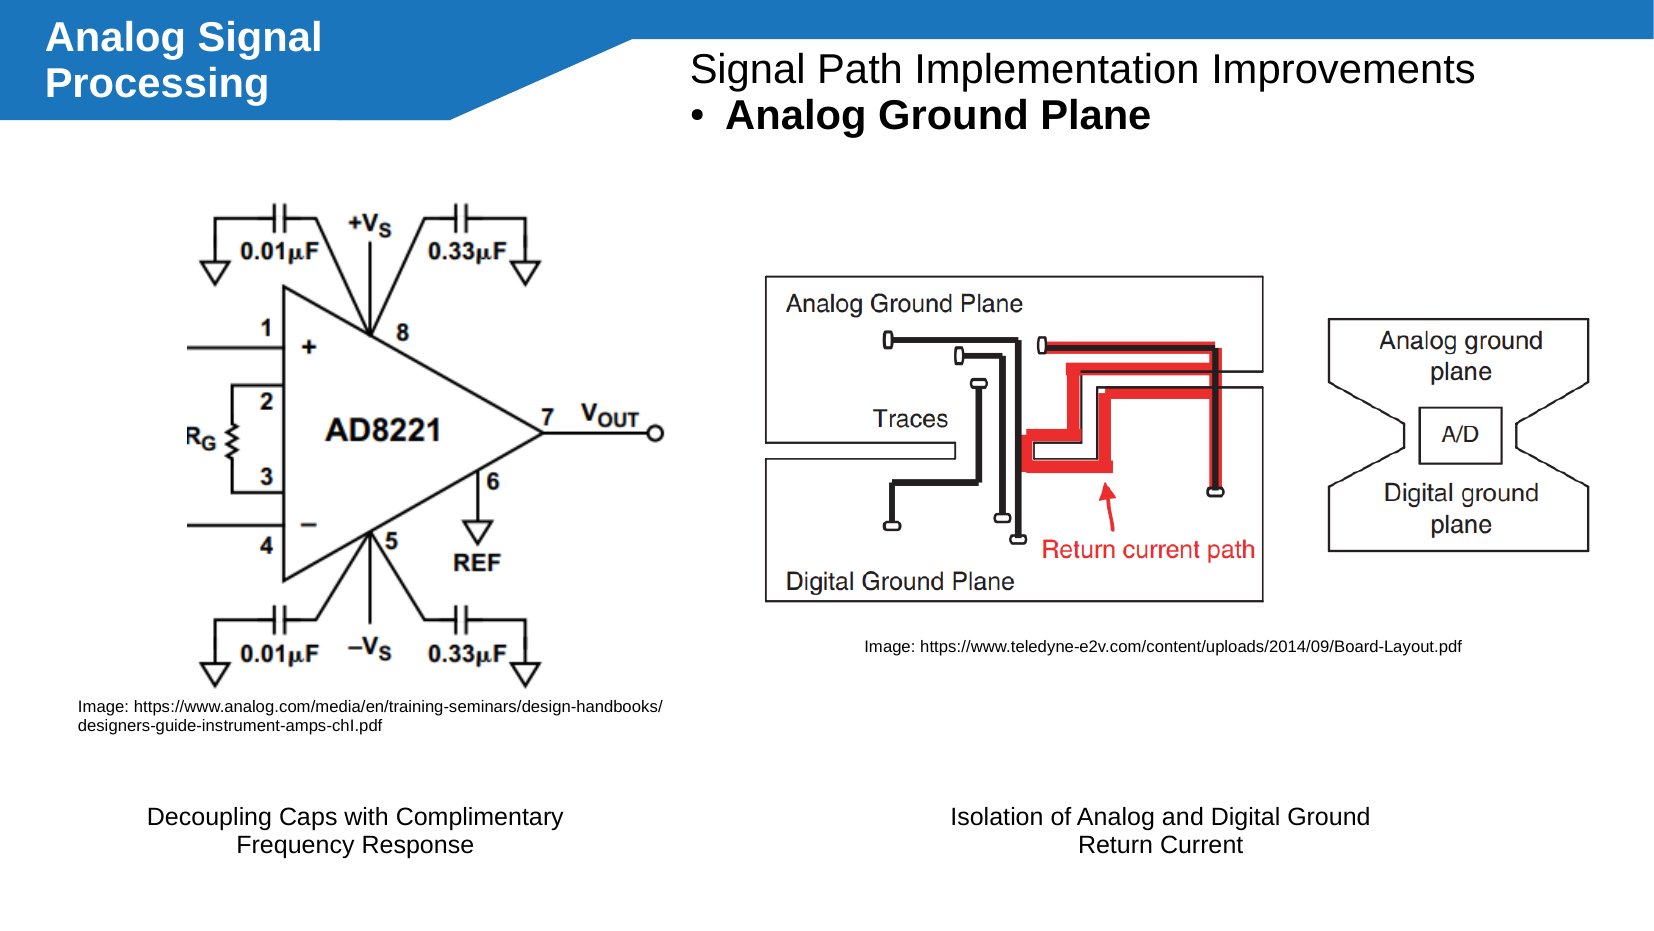

Analog Signal Processing
Signal Path Implementation Improvements
Analog Ground Plane
Image: https://www.teledyne-e2v.com/content/uploads/2014/09/Board-Layout.pdf
Image: https://www.analog.com/media/en/training-seminars/design-handbooks/designers-guide-instrument-amps-chI.pdf
Decoupling Caps with Complimentary Frequency Response
Isolation of Analog and Digital Ground Return Current